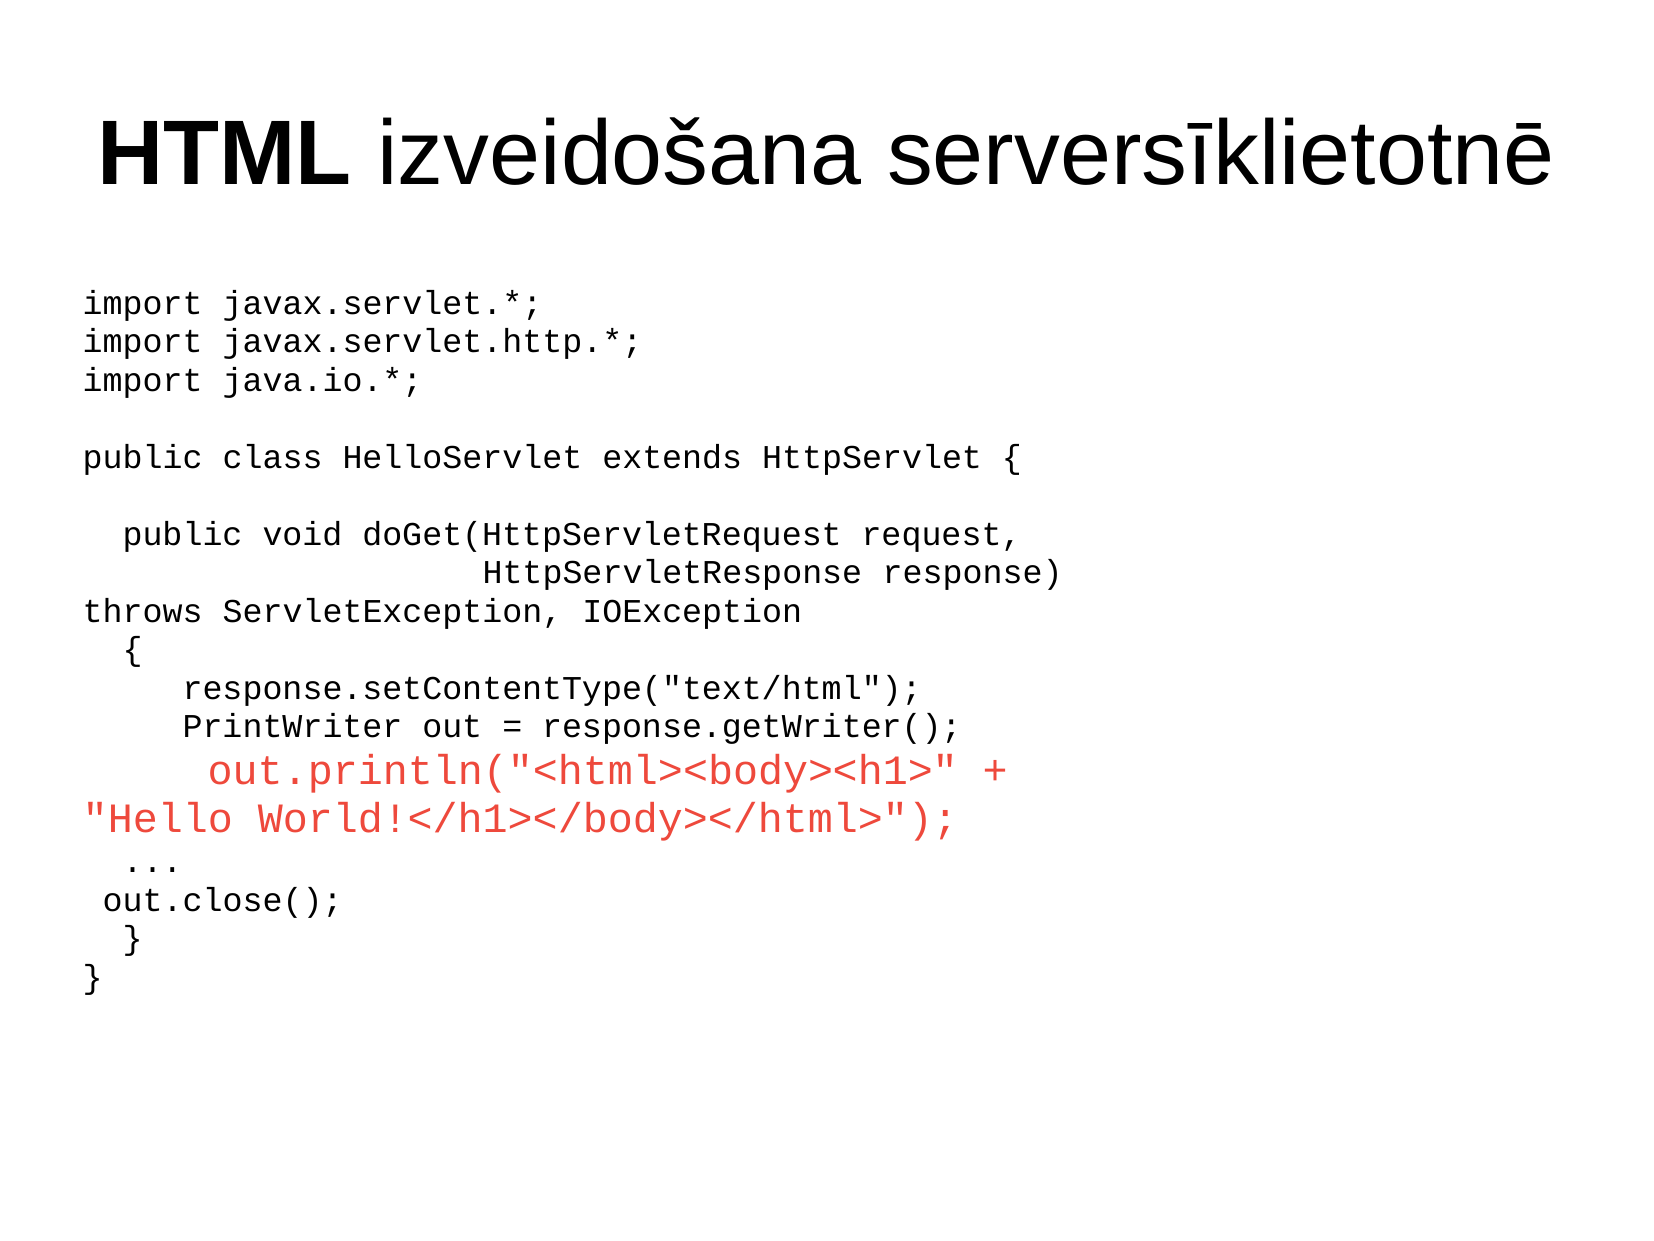

# HTML izveidošana serversīklietotnē
import javax.servlet.*;
import javax.servlet.http.*;
import java.io.*;
public class HelloServlet extends HttpServlet {
 public void doGet(HttpServletRequest request,
 HttpServletResponse response)
throws ServletException, IOException
 {
 response.setContentType("text/html");
 PrintWriter out = response.getWriter();
 out.println("<html><body><h1>" +
"Hello World!</h1></body></html>");
 ...
 out.close();
 }
}